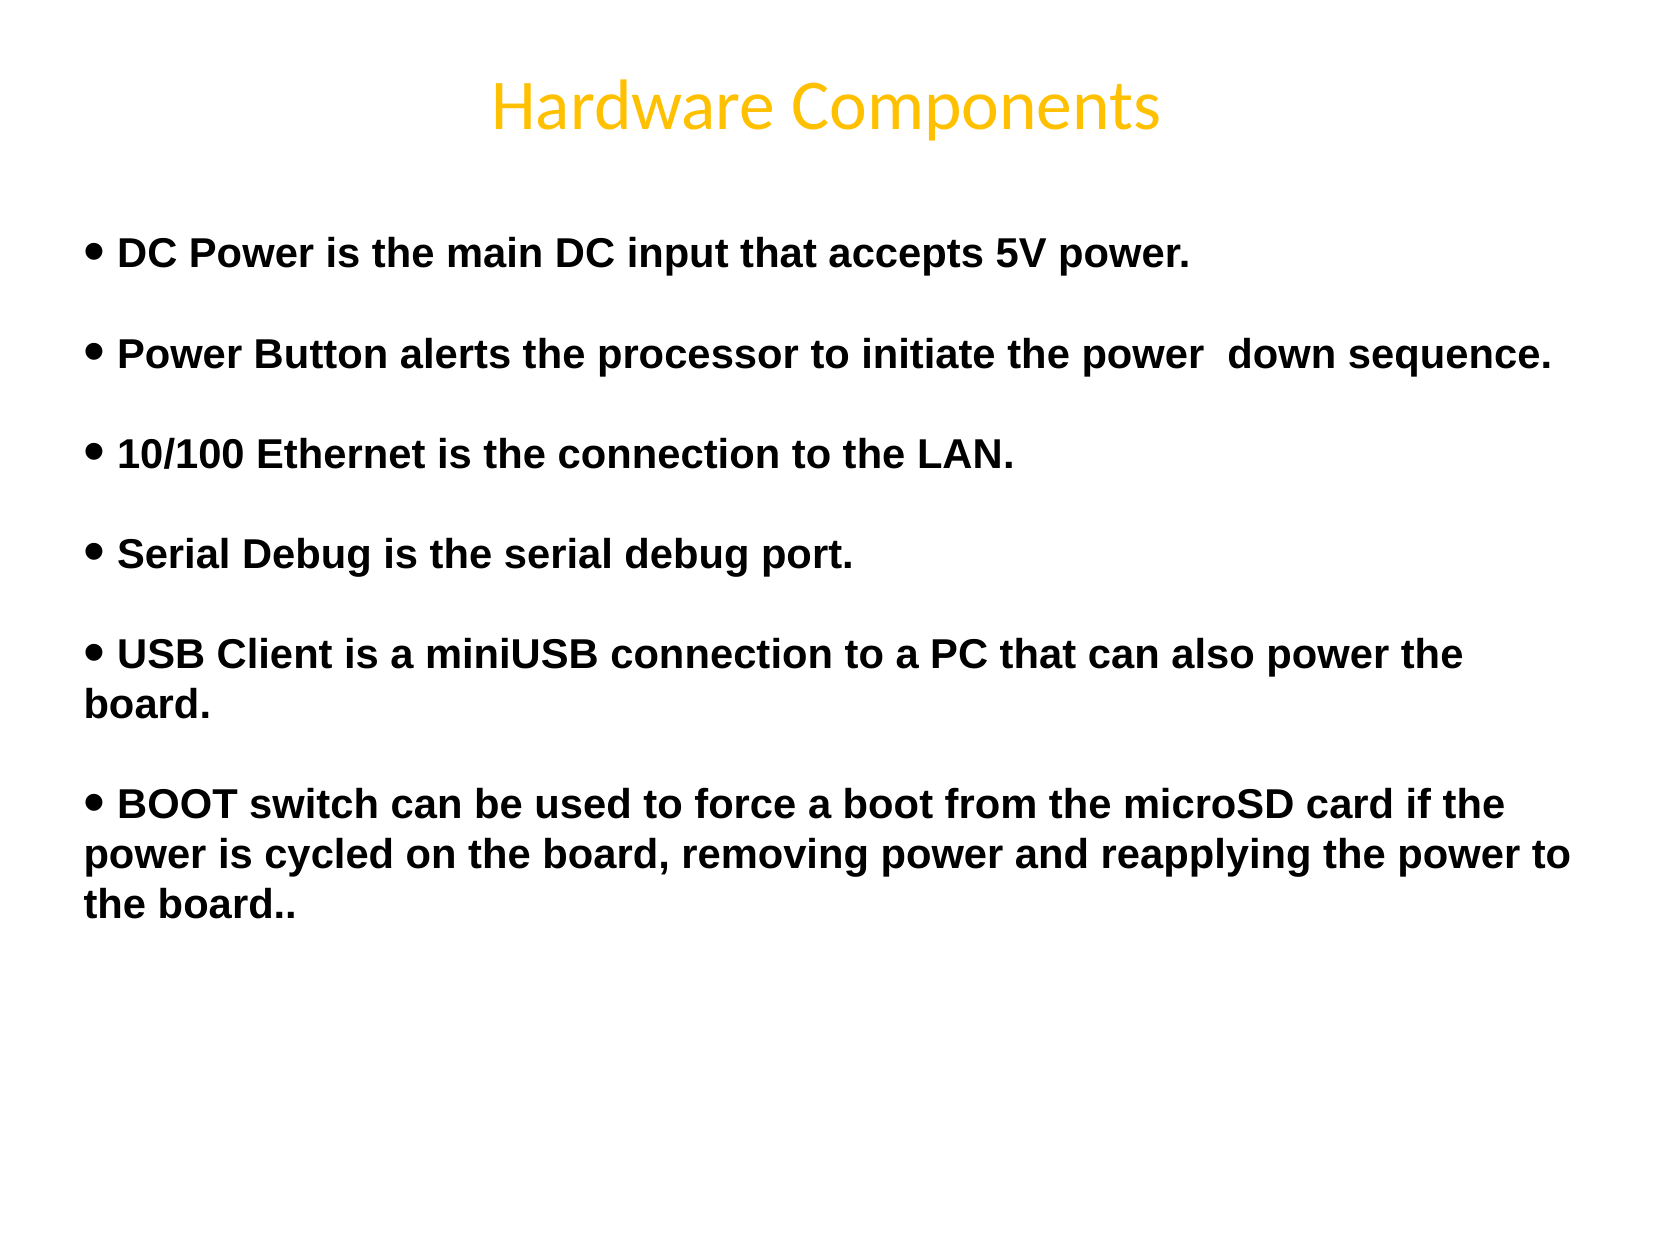

# Hardware Components
 DC Power is the main DC input that accepts 5V power.
 Power Button alerts the processor to initiate the power down sequence.
 10/100 Ethernet is the connection to the LAN.
 Serial Debug is the serial debug port.
 USB Client is a miniUSB connection to a PC that can also power the board.
 BOOT switch can be used to force a boot from the microSD card if the power is cycled on the board, removing power and reapplying the power to the board..